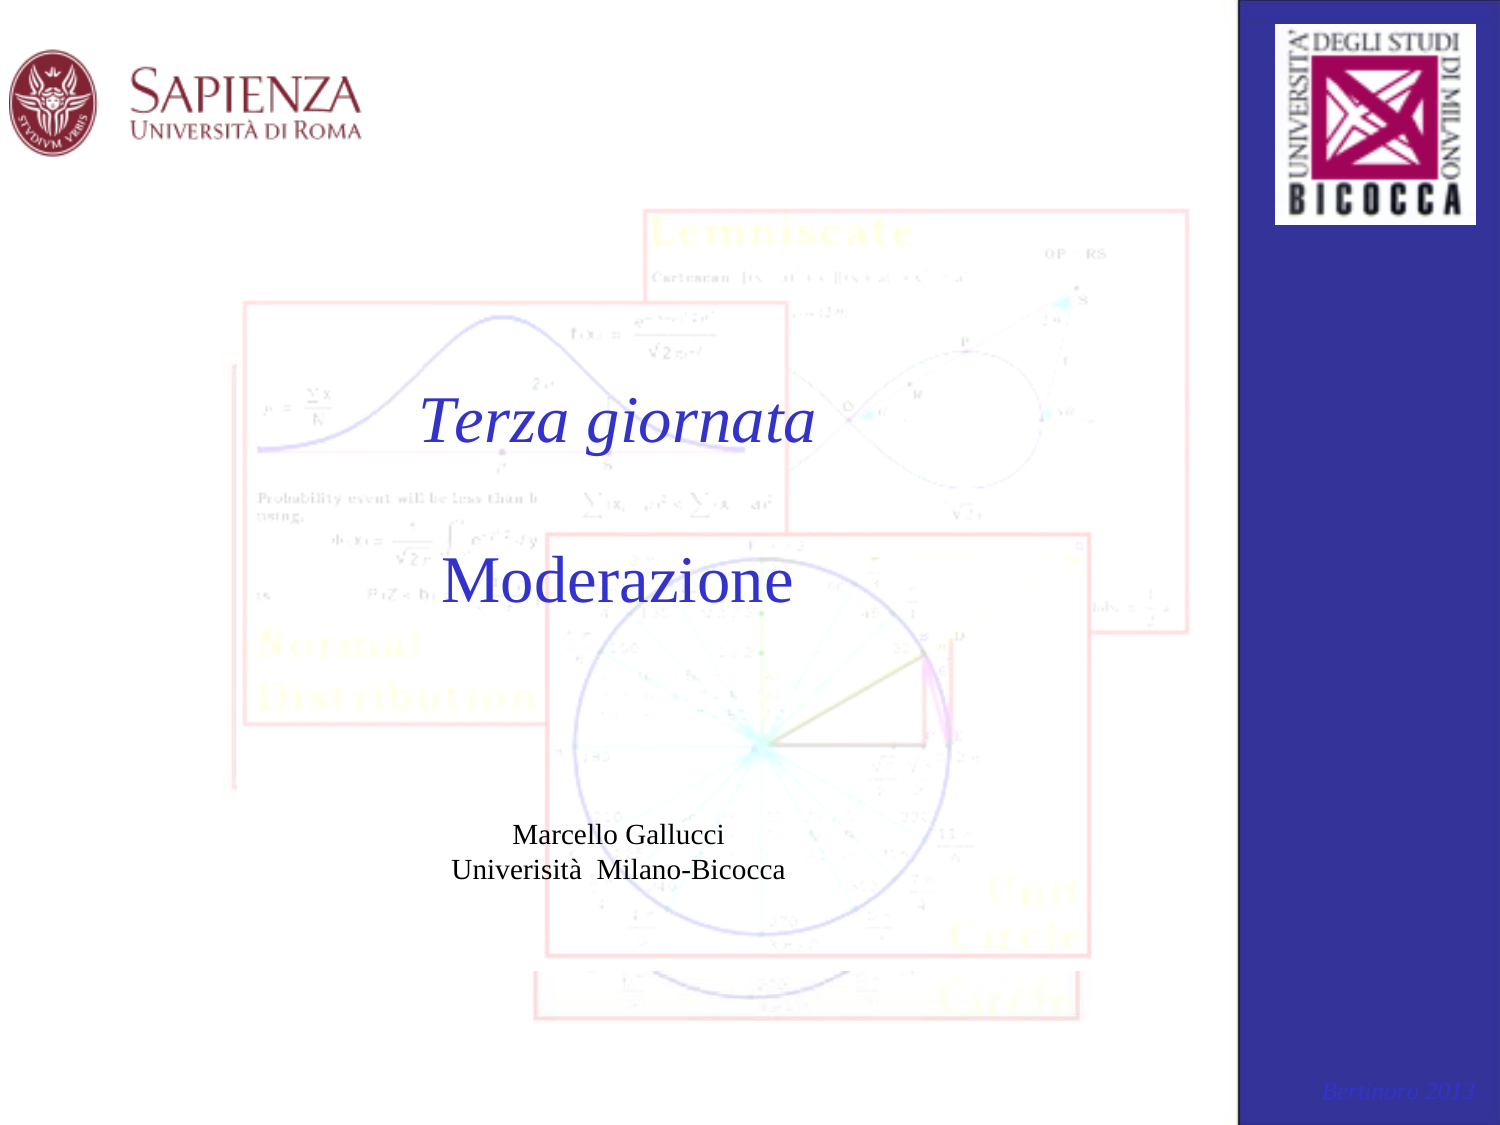

# Terza giornata Moderazione
Marcello Gallucci
Univerisità Milano-Bicocca
Bertinoro 2013